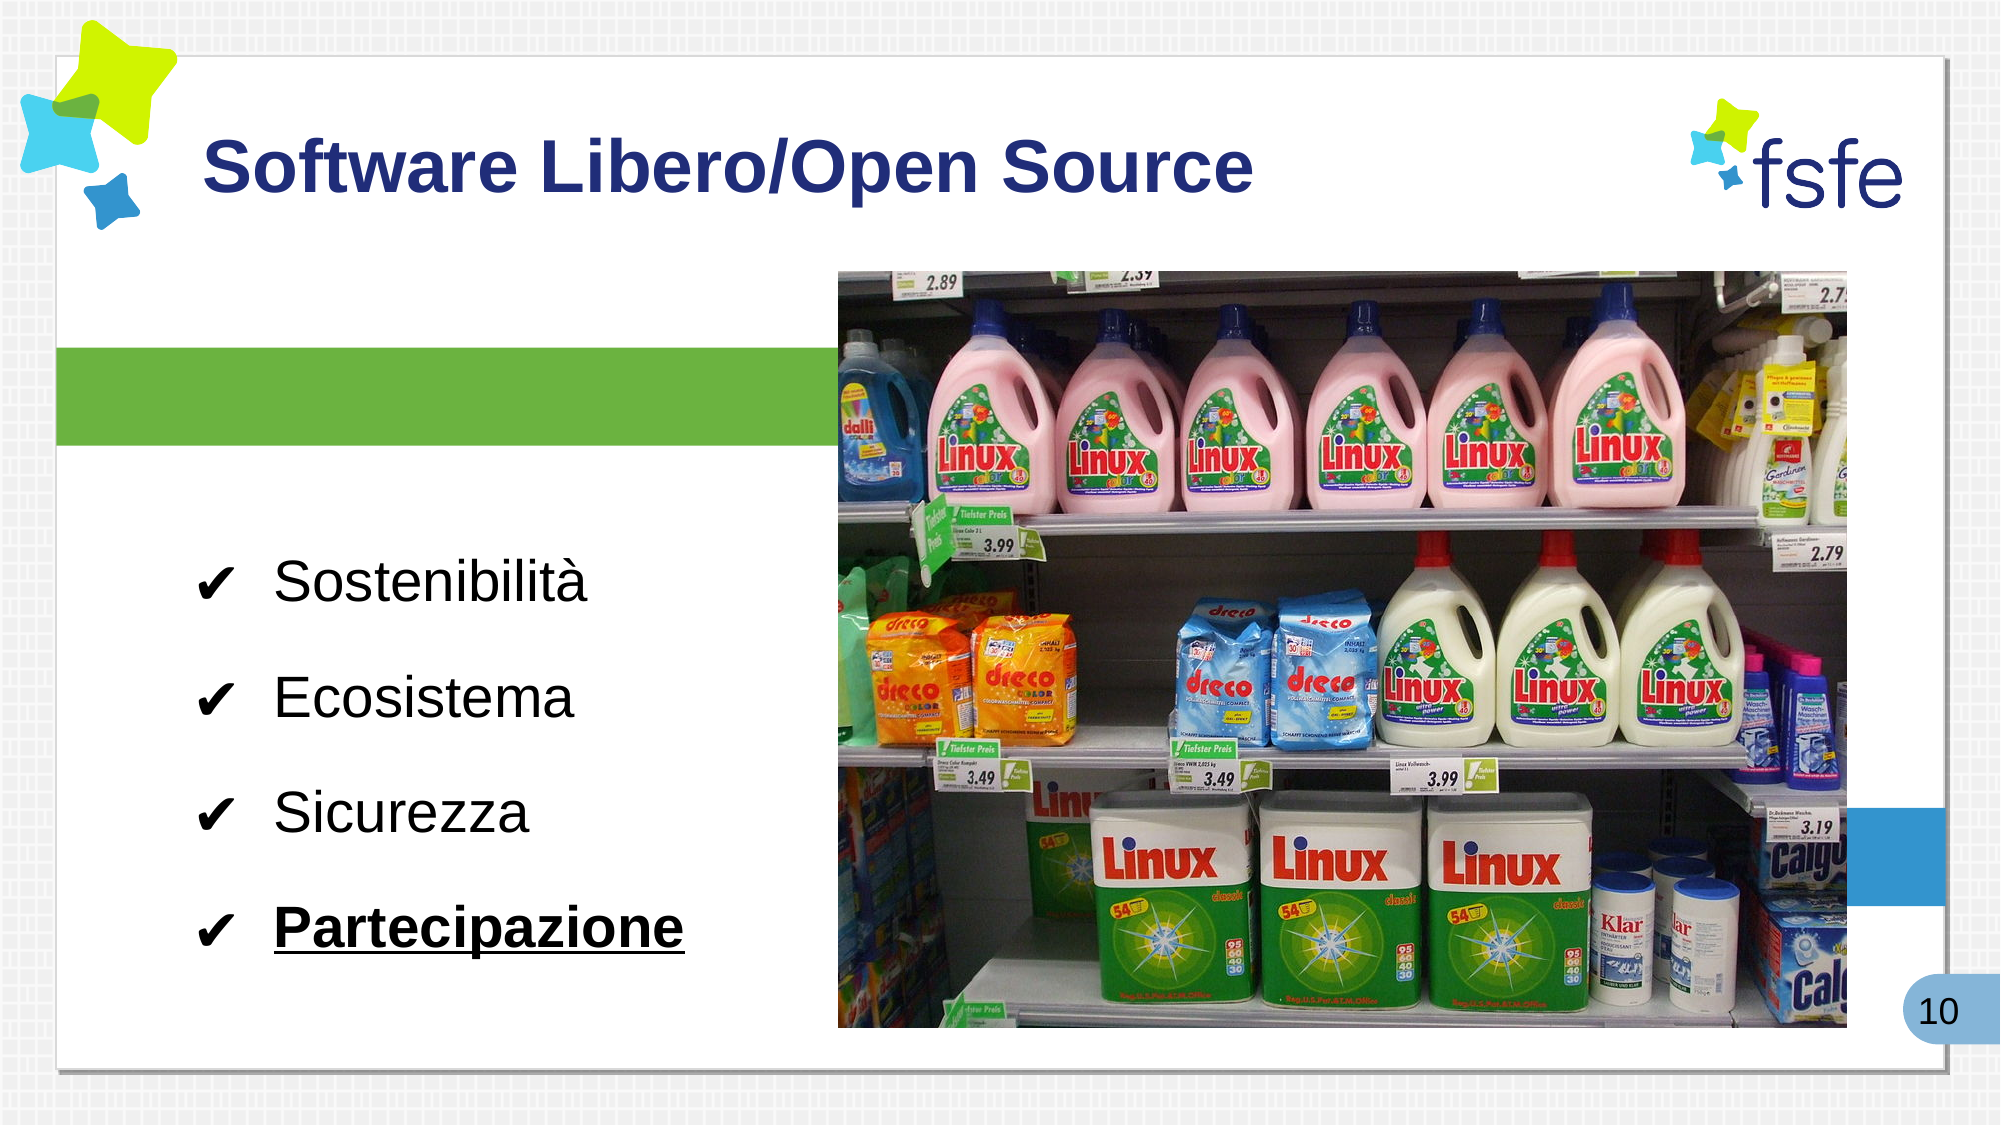

Software Libero/Open Source
 Sostenibilità
 Ecosistema
 Sicurezza
 Partecipazione